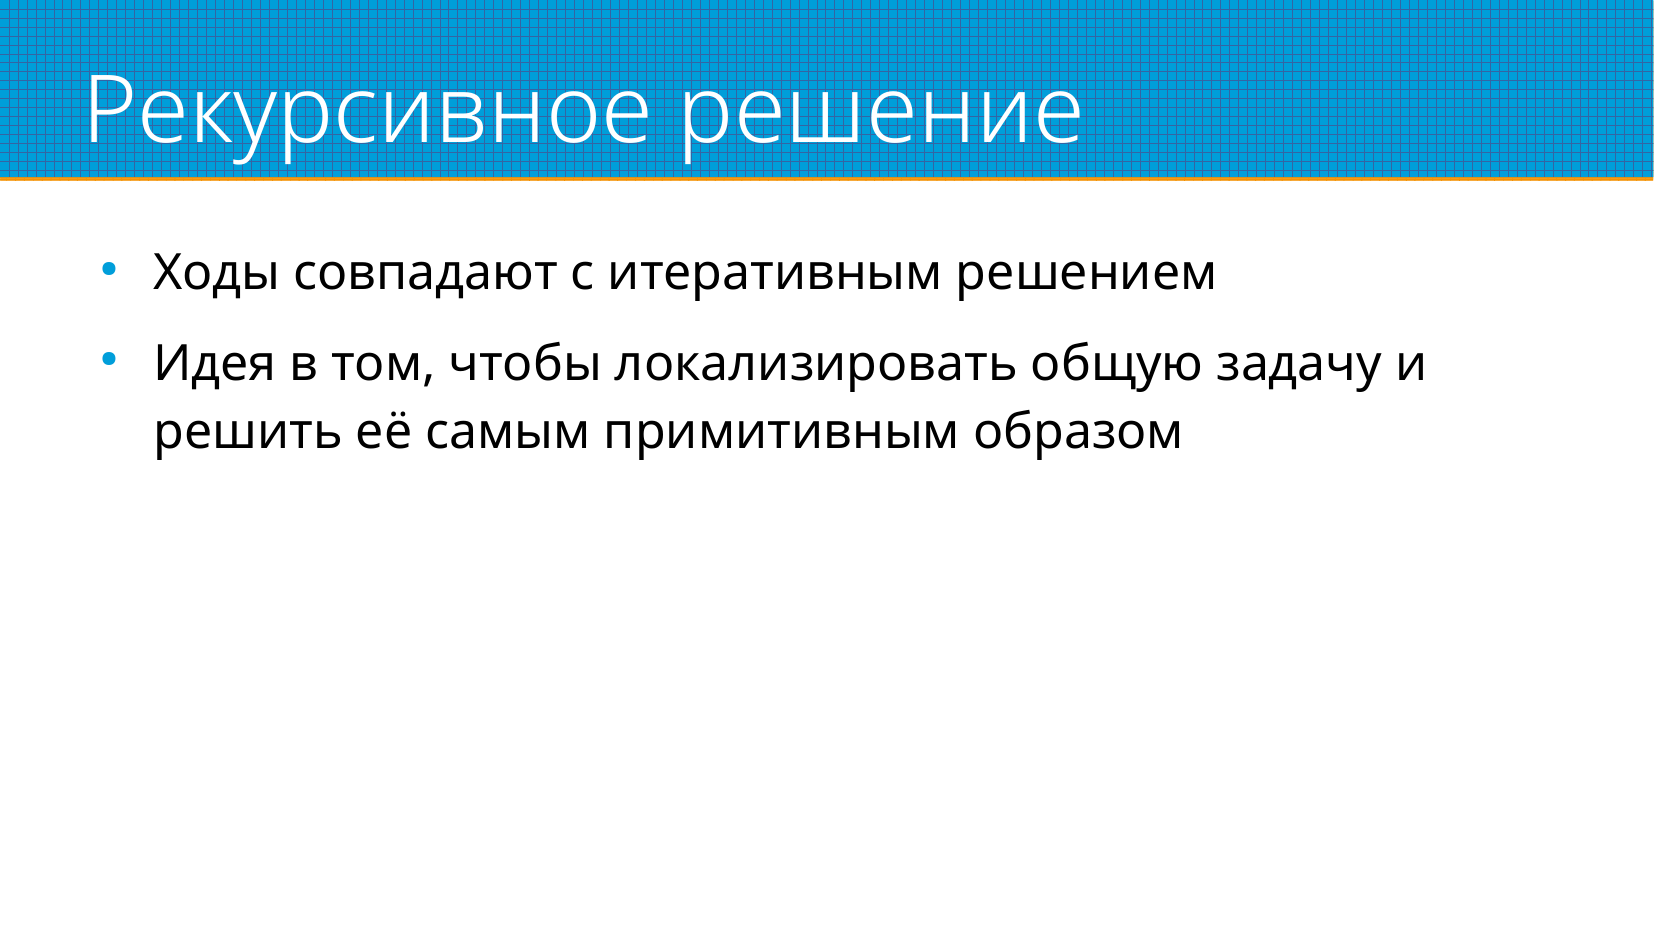

# Рекурсивное решение
Ходы совпадают с итеративным решением
Идея в том, чтобы локализировать общую задачу и решить её самым примитивным образом